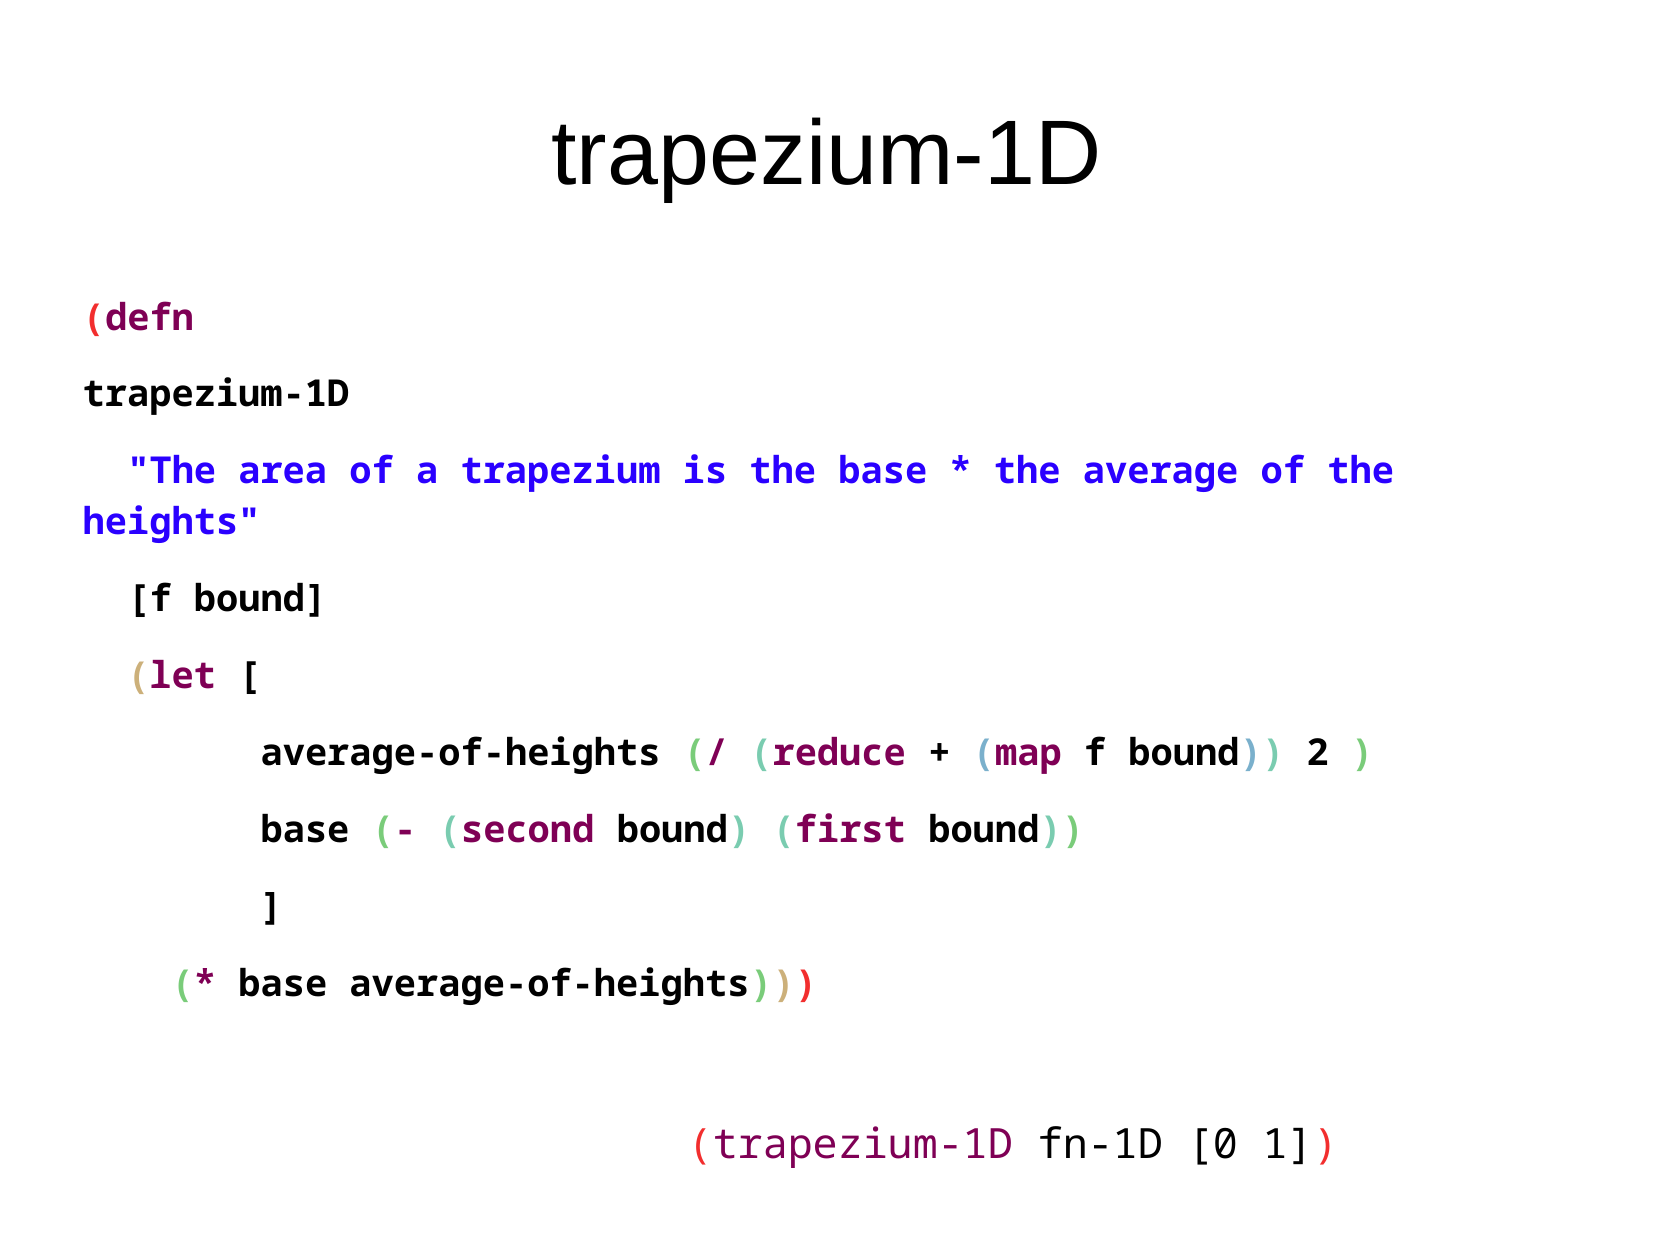

# trapezium-1D
(defn
trapezium-1D
 "The area of a trapezium is the base * the average of the heights"
 [f bound]
 (let [
 average-of-heights (/ (reduce + (map f bound)) 2 )
 base (- (second bound) (first bound))
 ]
 (* base average-of-heights)))
(trapezium-1D fn-1D [0 1])